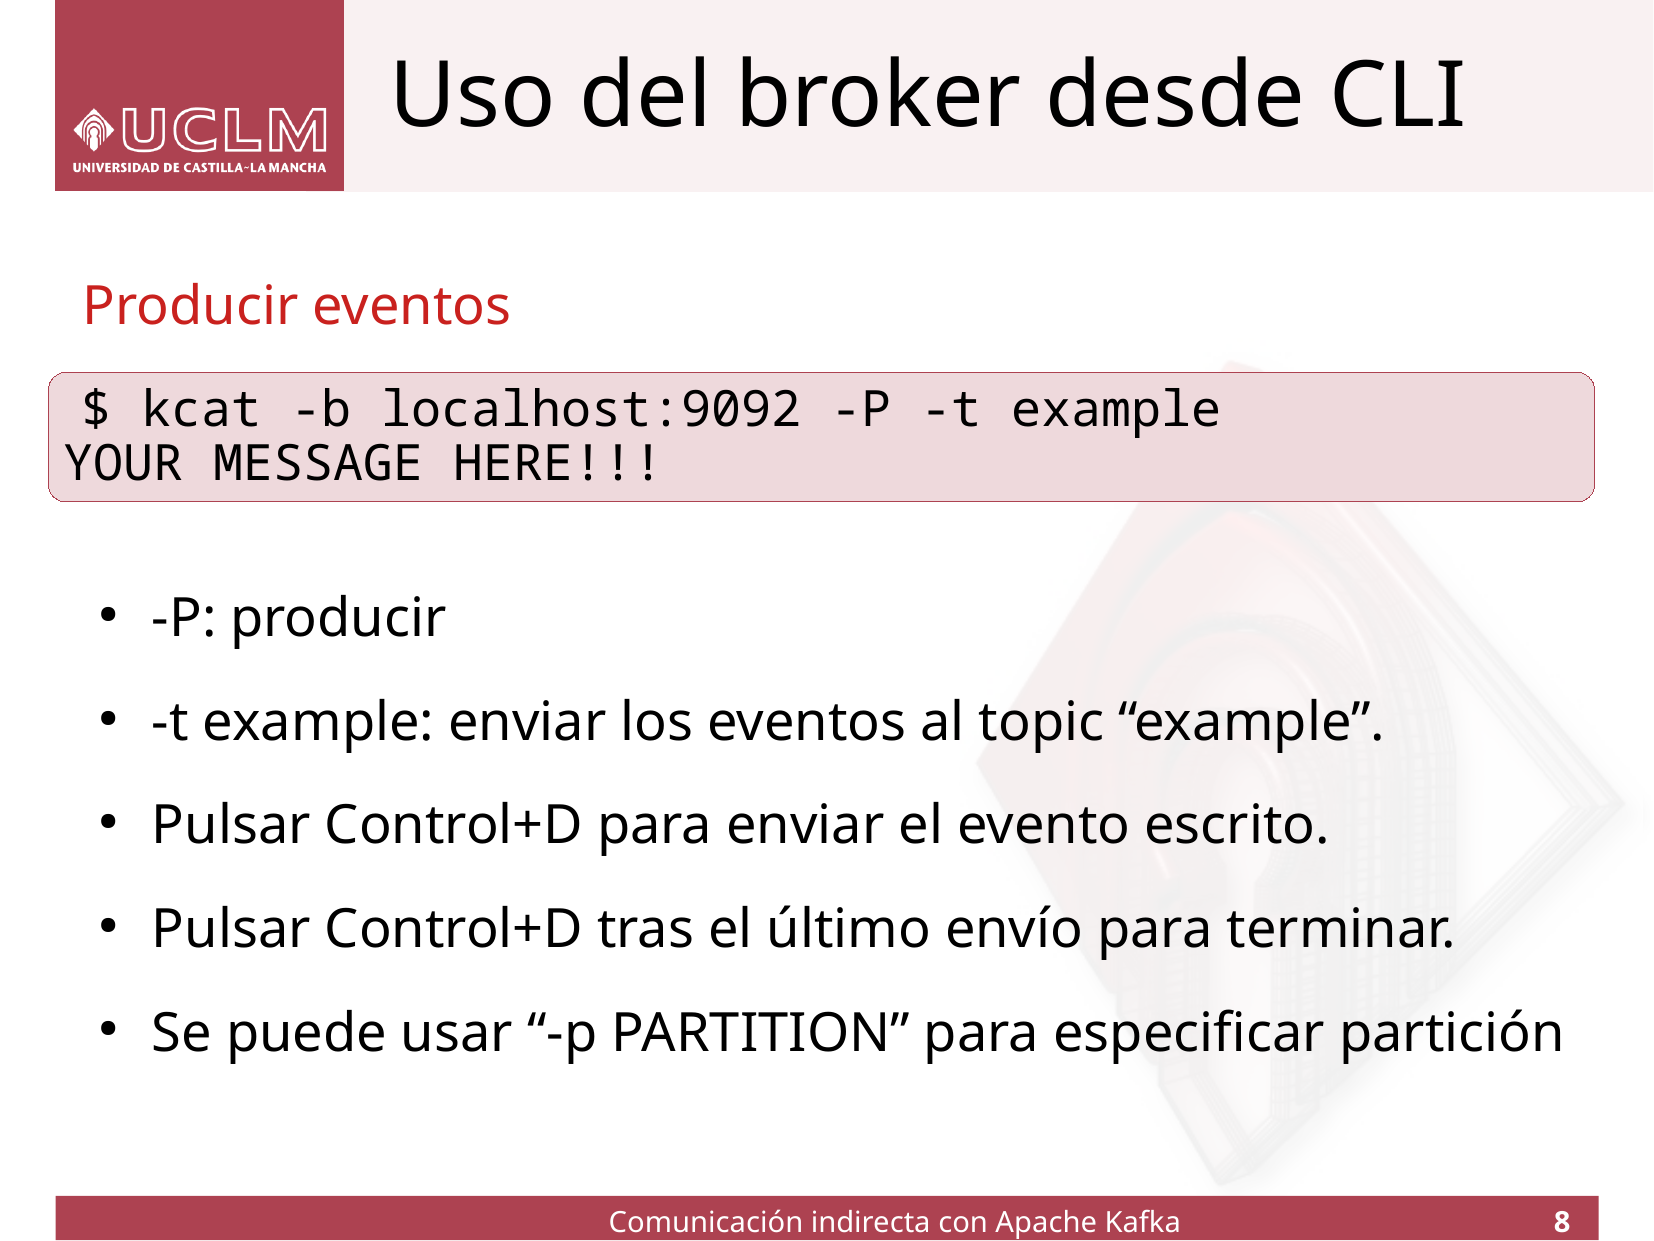

# Uso del broker desde CLI
Producir eventos
$ kcat -b localhost:9092 -P -t example
YOUR MESSAGE HERE!!!
-P: producir
-t example: enviar los eventos al topic “example”.
Pulsar Control+D para enviar el evento escrito.
Pulsar Control+D tras el último envío para terminar.
Se puede usar “-p PARTITION” para especificar partición
Sistemas Distribuidos - IceGrid
8